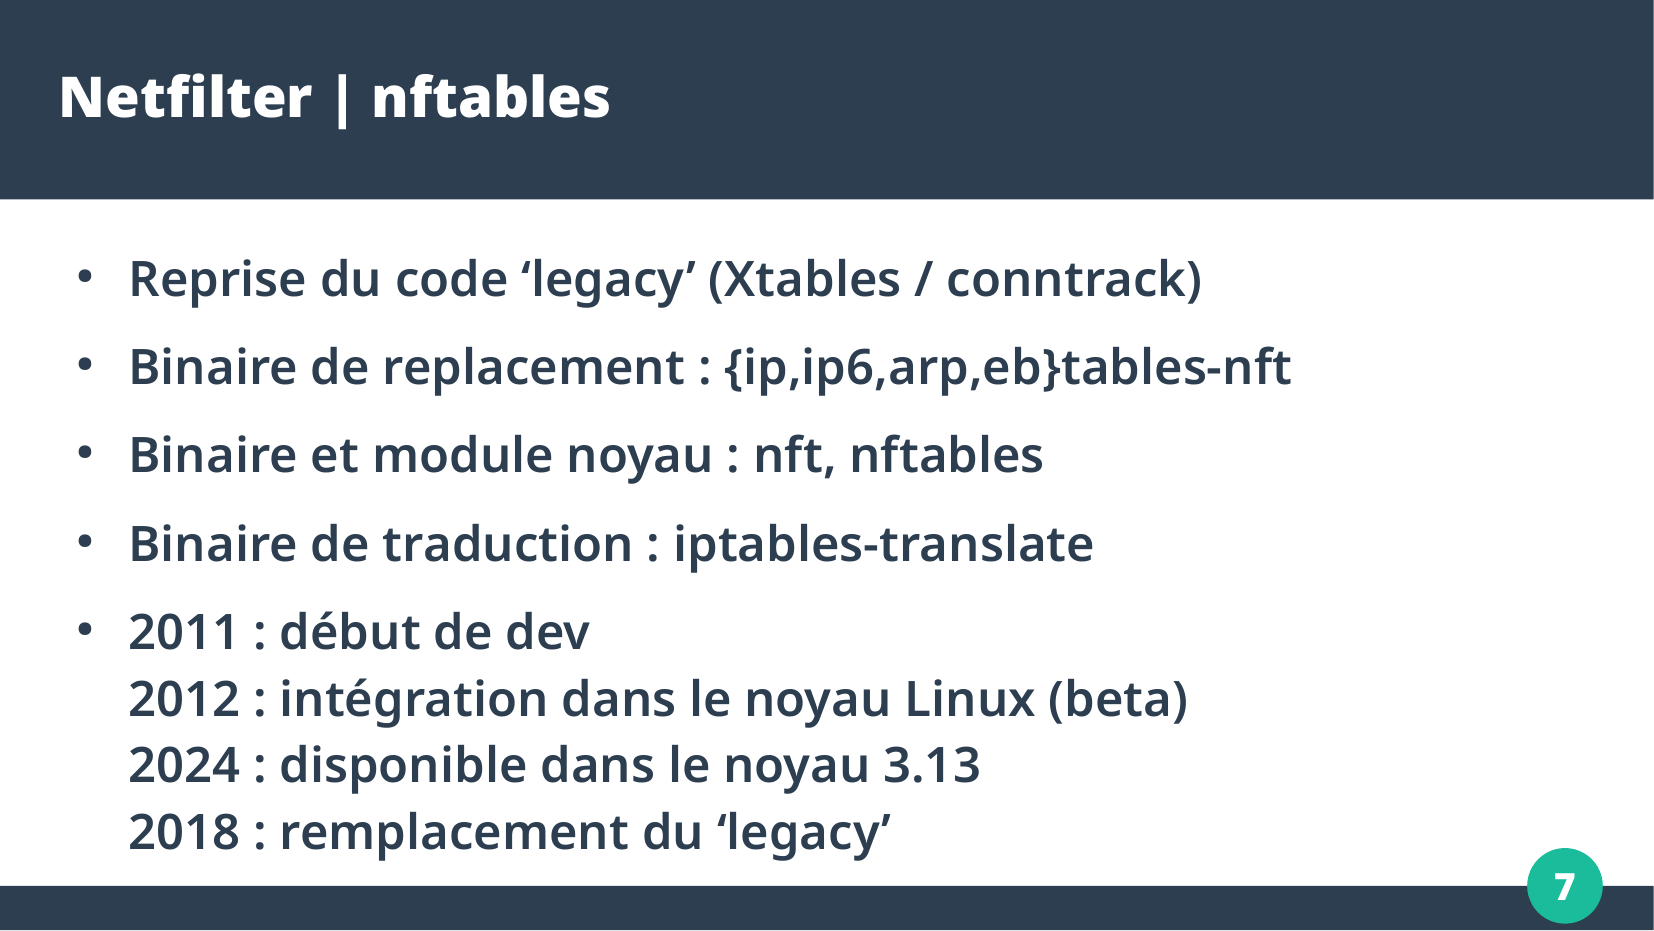

# Netfilter | nftables
Reprise du code ‘legacy’ (Xtables / conntrack)
Binaire de replacement : {ip,ip6,arp,eb}tables-nft
Binaire et module noyau : nft, nftables
Binaire de traduction : iptables-translate
2011 : début de dev
2012 : intégration dans le noyau Linux (beta)
2024 : disponible dans le noyau 3.13
2018 : remplacement du ‘legacy’